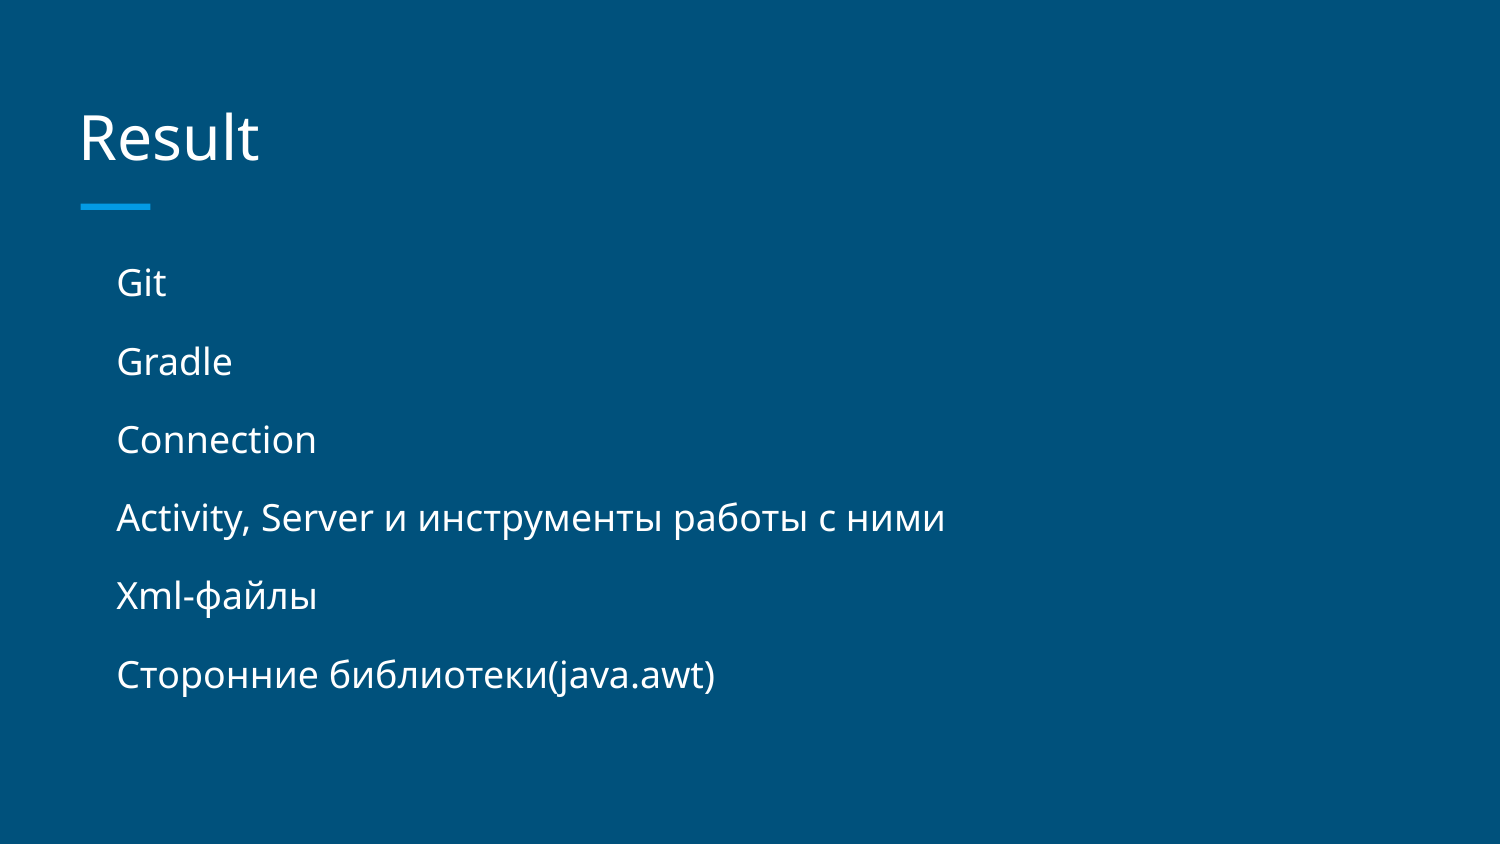

# Result
Git
Gradle
Connection
Activity, Server и инструменты работы с ними
Xml-файлы
Сторонние библиотеки(java.awt)